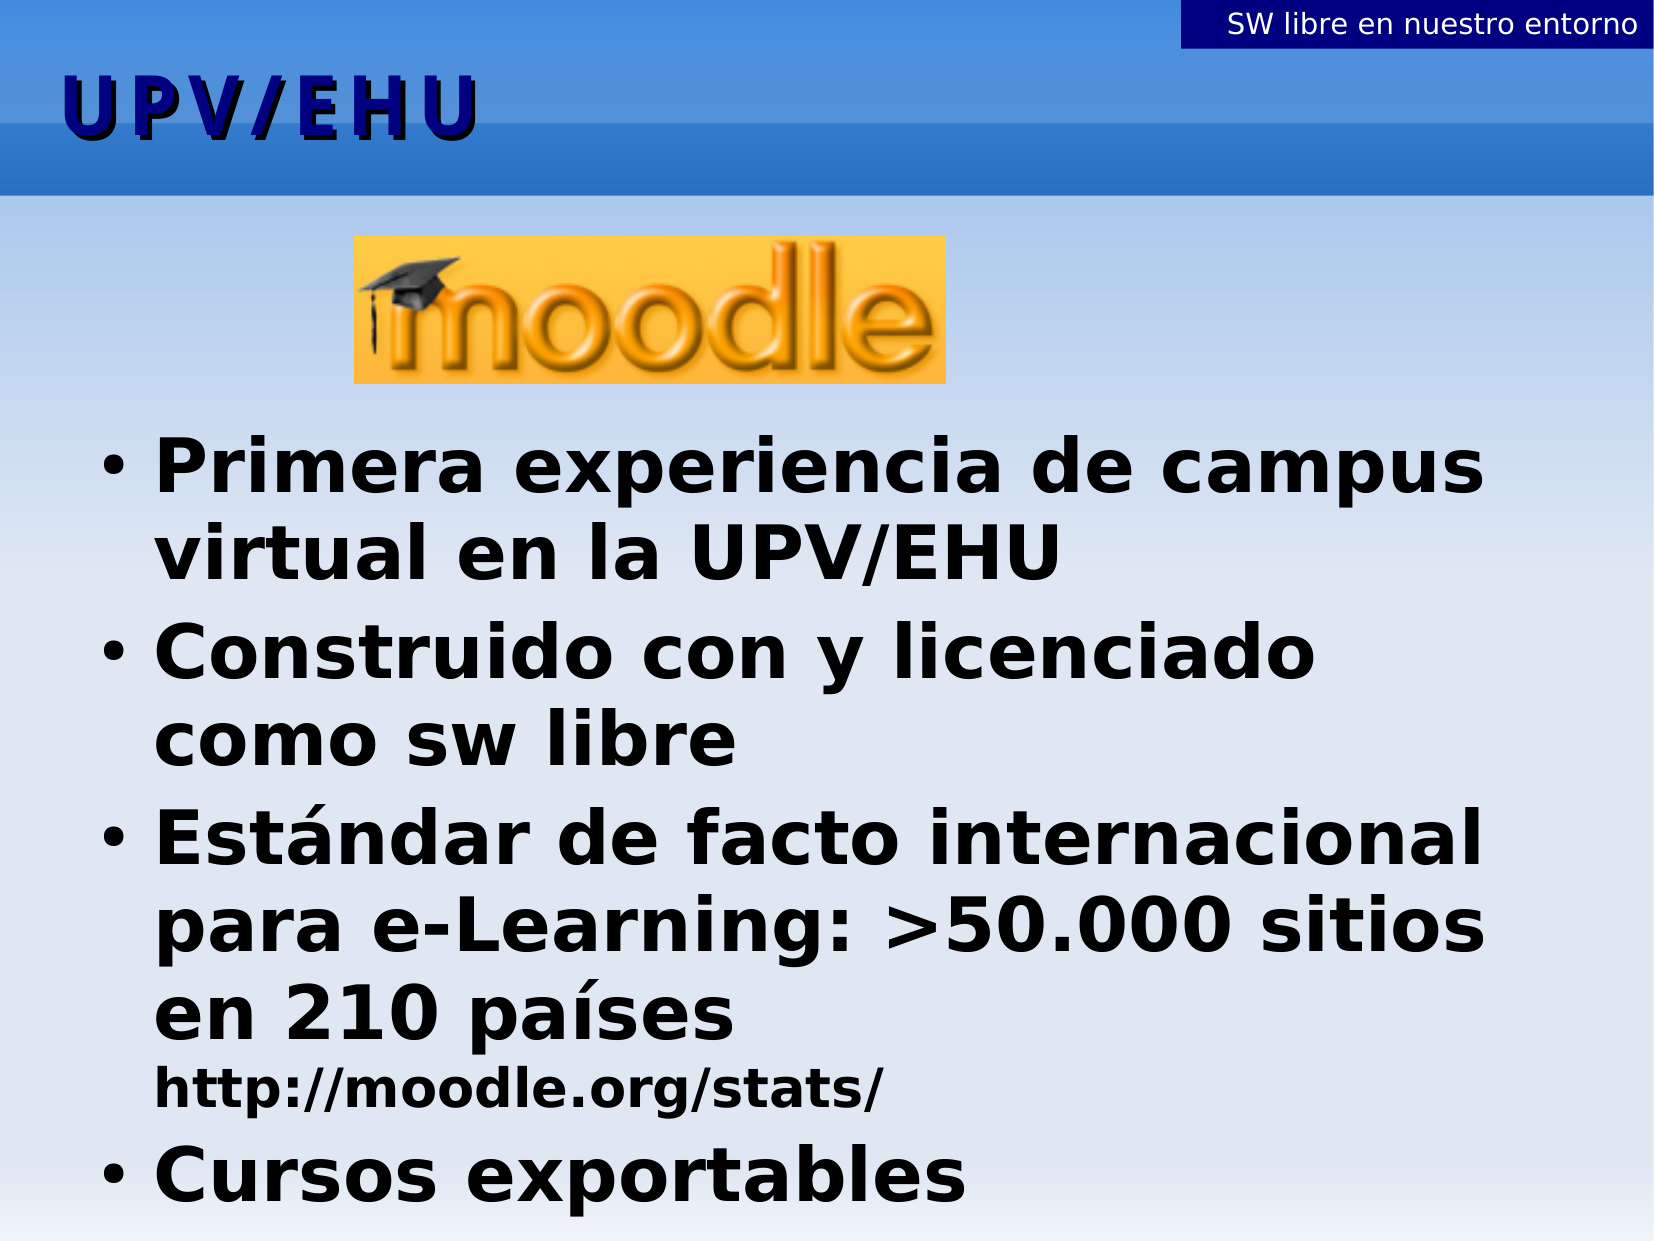

SW libre en nuestro entorno
# UPV/EHU
Primera experiencia de campus virtual en la UPV/EHU
Construido con y licenciado como sw libre
Estándar de facto internacional para e-Learning: >50.000 sitios en 210 países
http://moodle.org/stats/
Cursos exportables